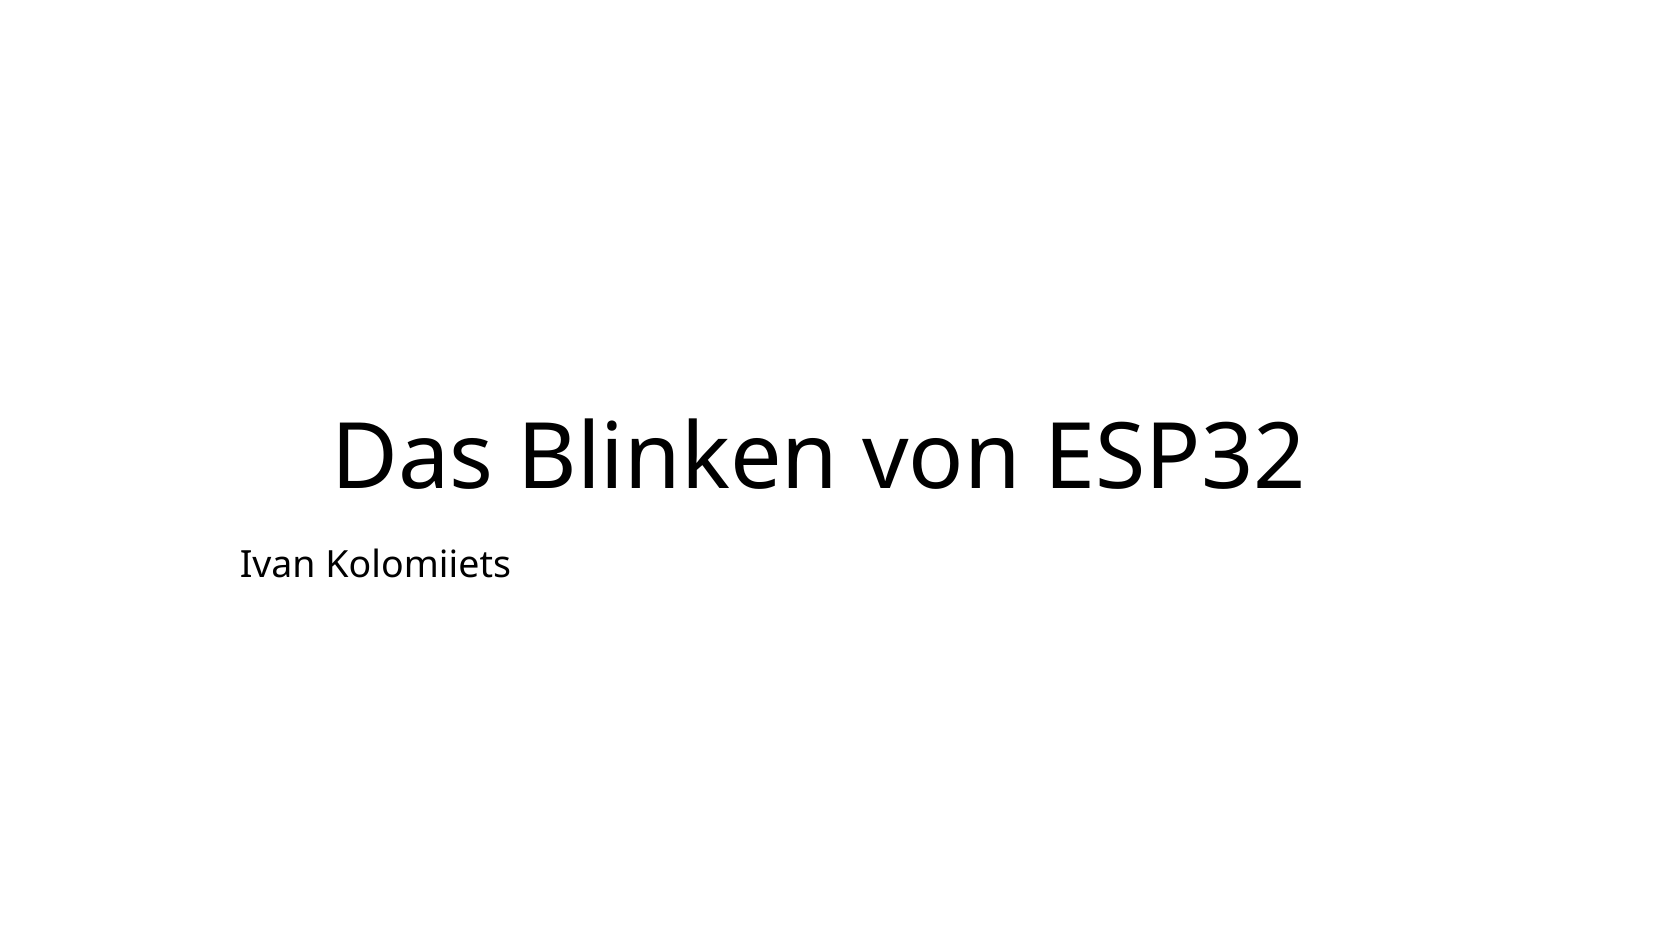

# Das Blinken von ESP32
Ivan Kolomiiets